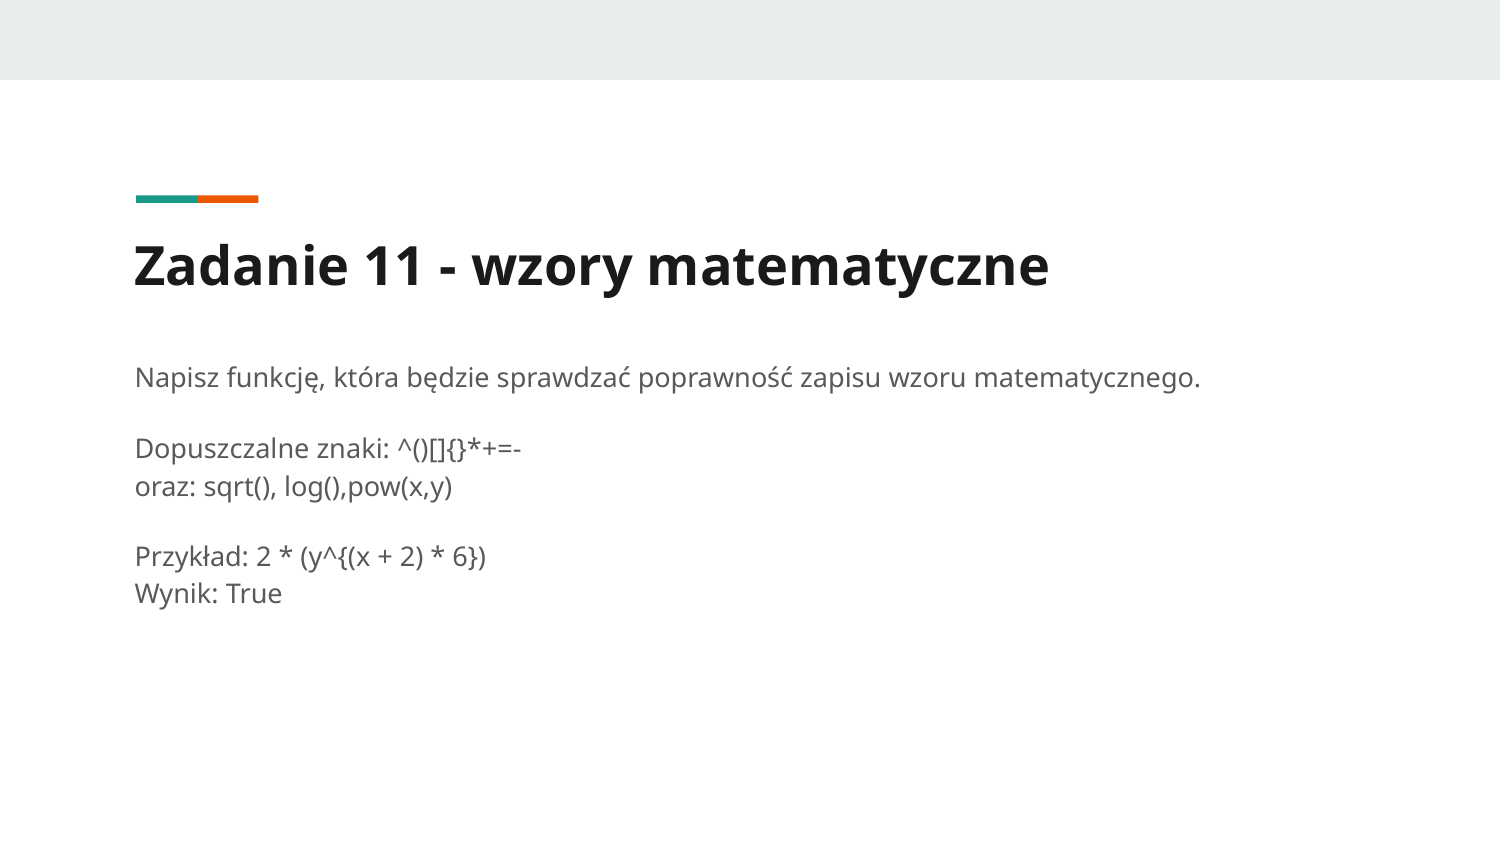

# Zadanie 11 - wzory matematyczne
Napisz funkcję, która będzie sprawdzać poprawność zapisu wzoru matematycznego.
Dopuszczalne znaki: ^()[]{}*+=-
oraz: sqrt(), log(),pow(x,y)
Przykład: 2 * (y^{(x + 2) * 6})
Wynik: True